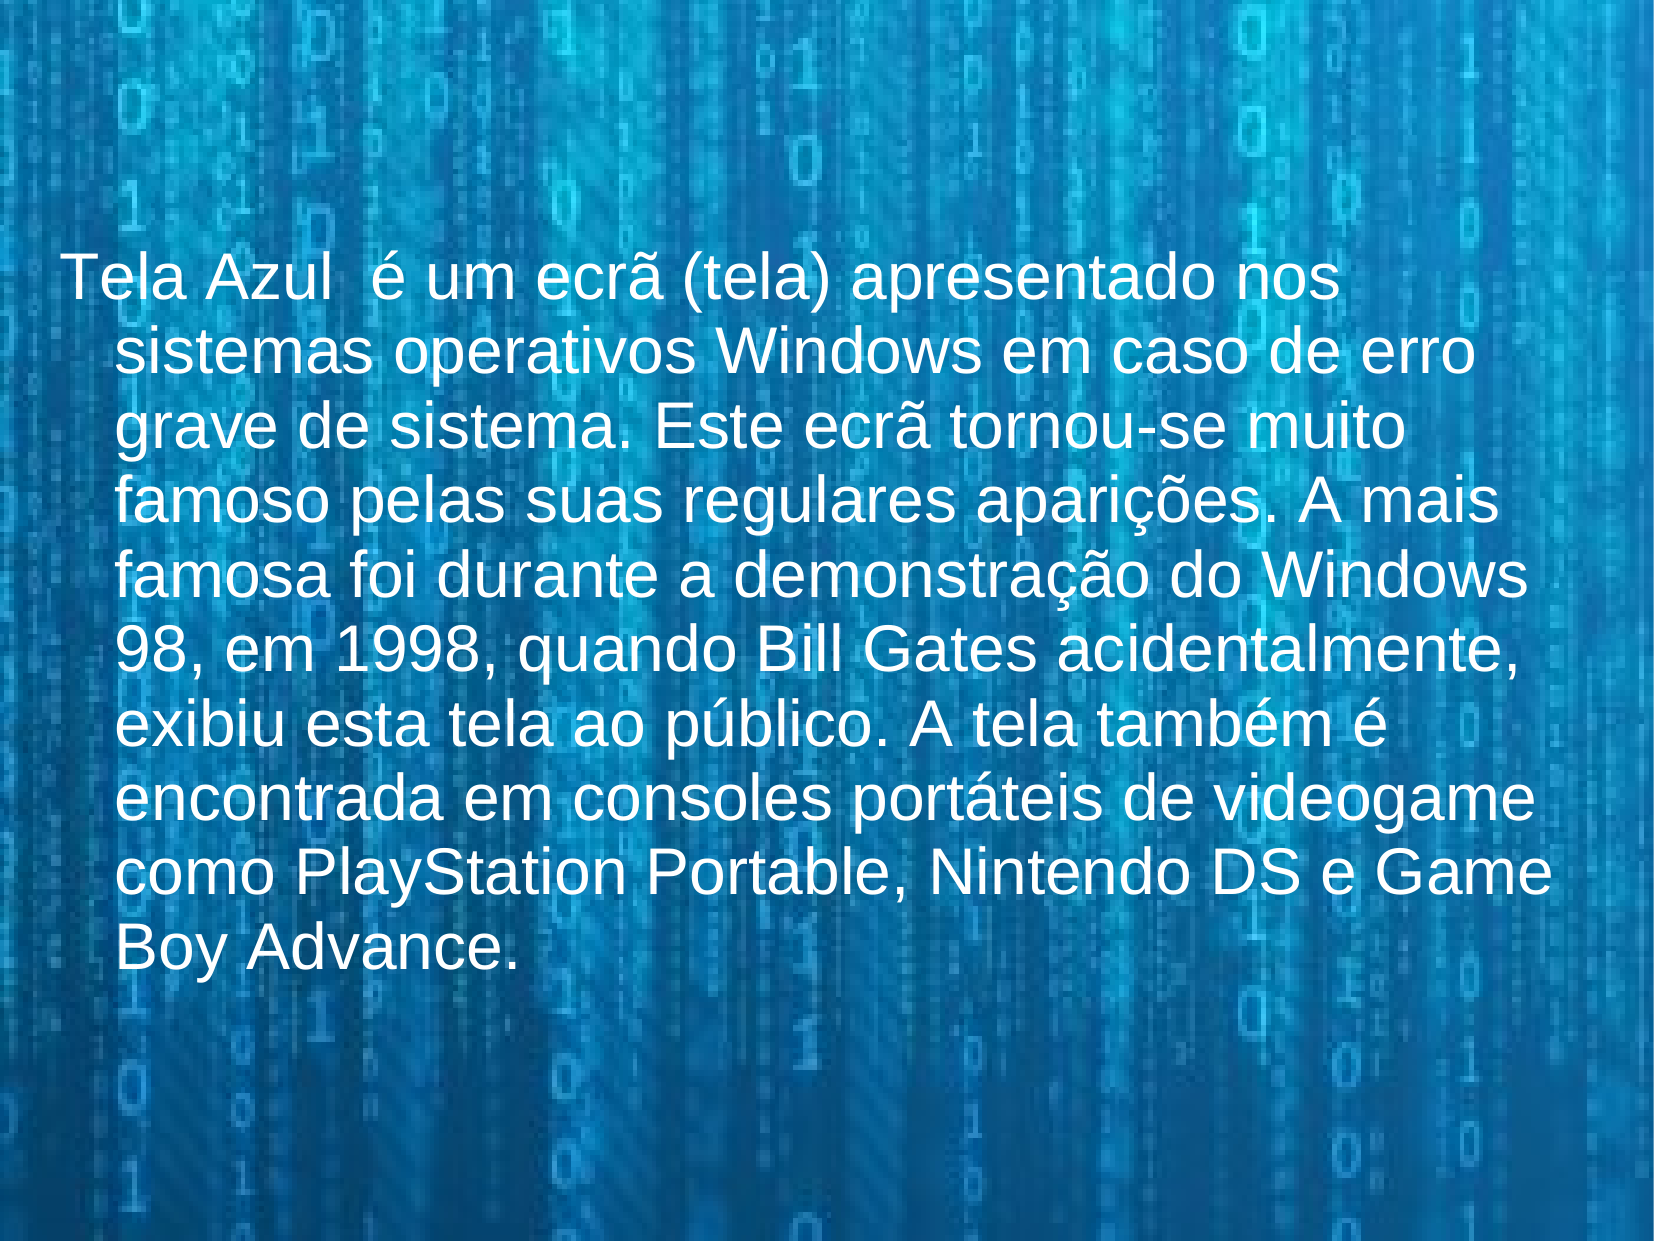

# Tela Azul é um ecrã (tela) apresentado nos sistemas operativos Windows em caso de erro grave de sistema. Este ecrã tornou-se muito famoso pelas suas regulares aparições. A mais famosa foi durante a demonstração do Windows 98, em 1998, quando Bill Gates acidentalmente, exibiu esta tela ao público. A tela também é encontrada em consoles portáteis de videogame como PlayStation Portable, Nintendo DS e Game Boy Advance.